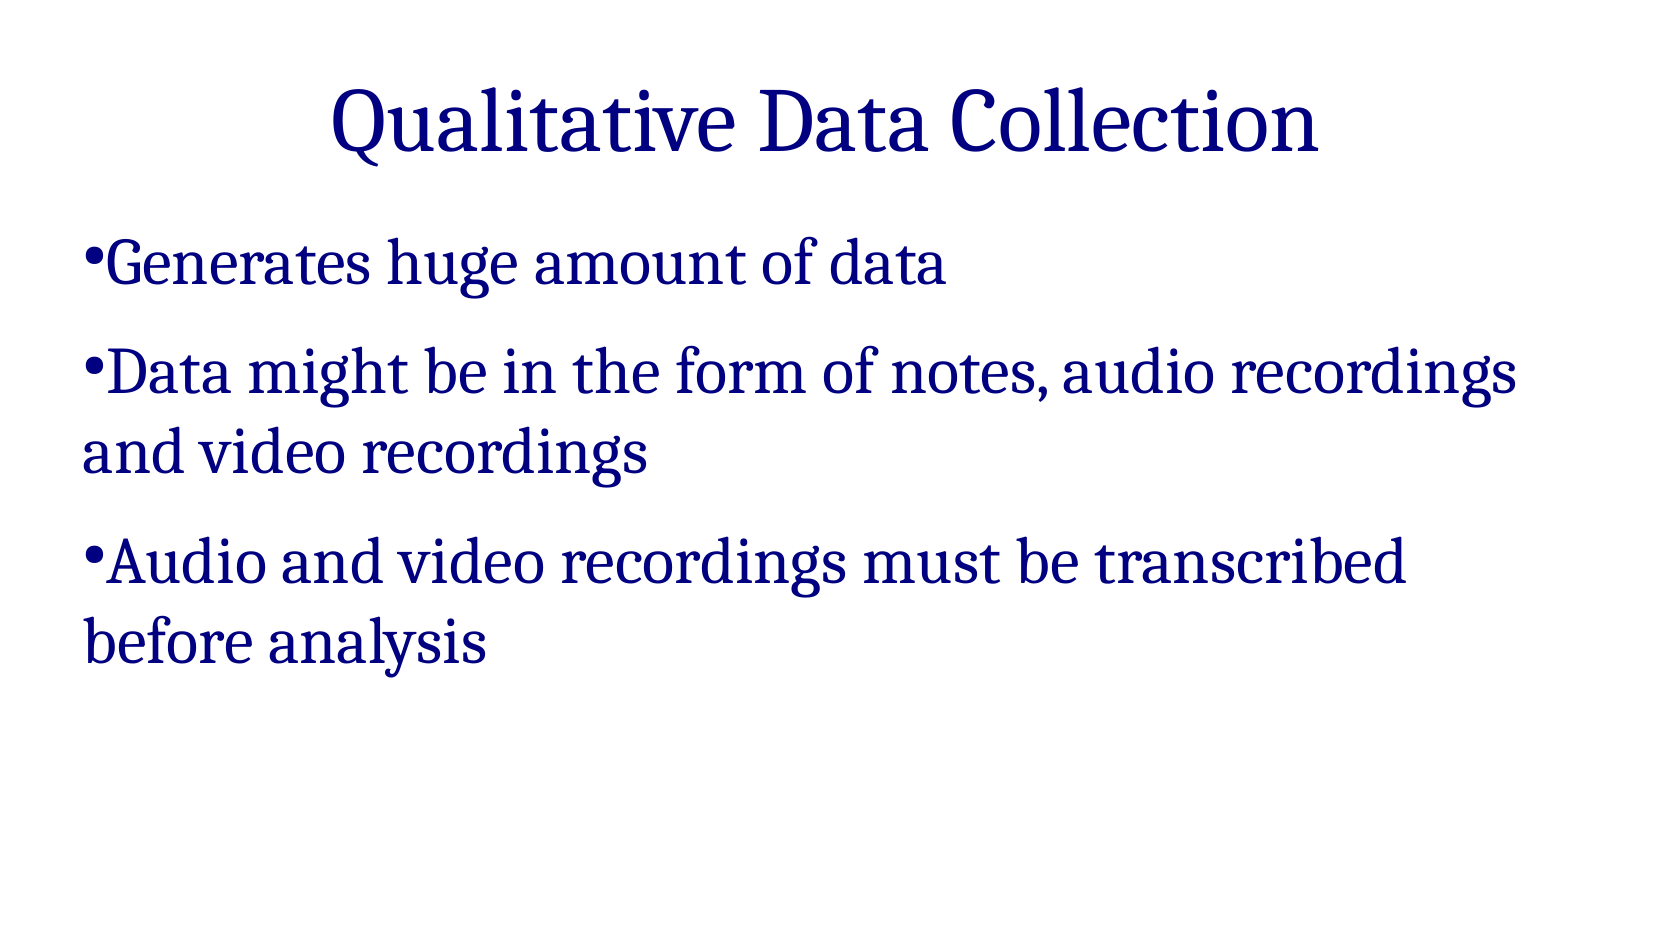

# Qualitative Data Collection
Generates huge amount of data
Data might be in the form of notes, audio recordings and video recordings
Audio and video recordings must be transcribed before analysis